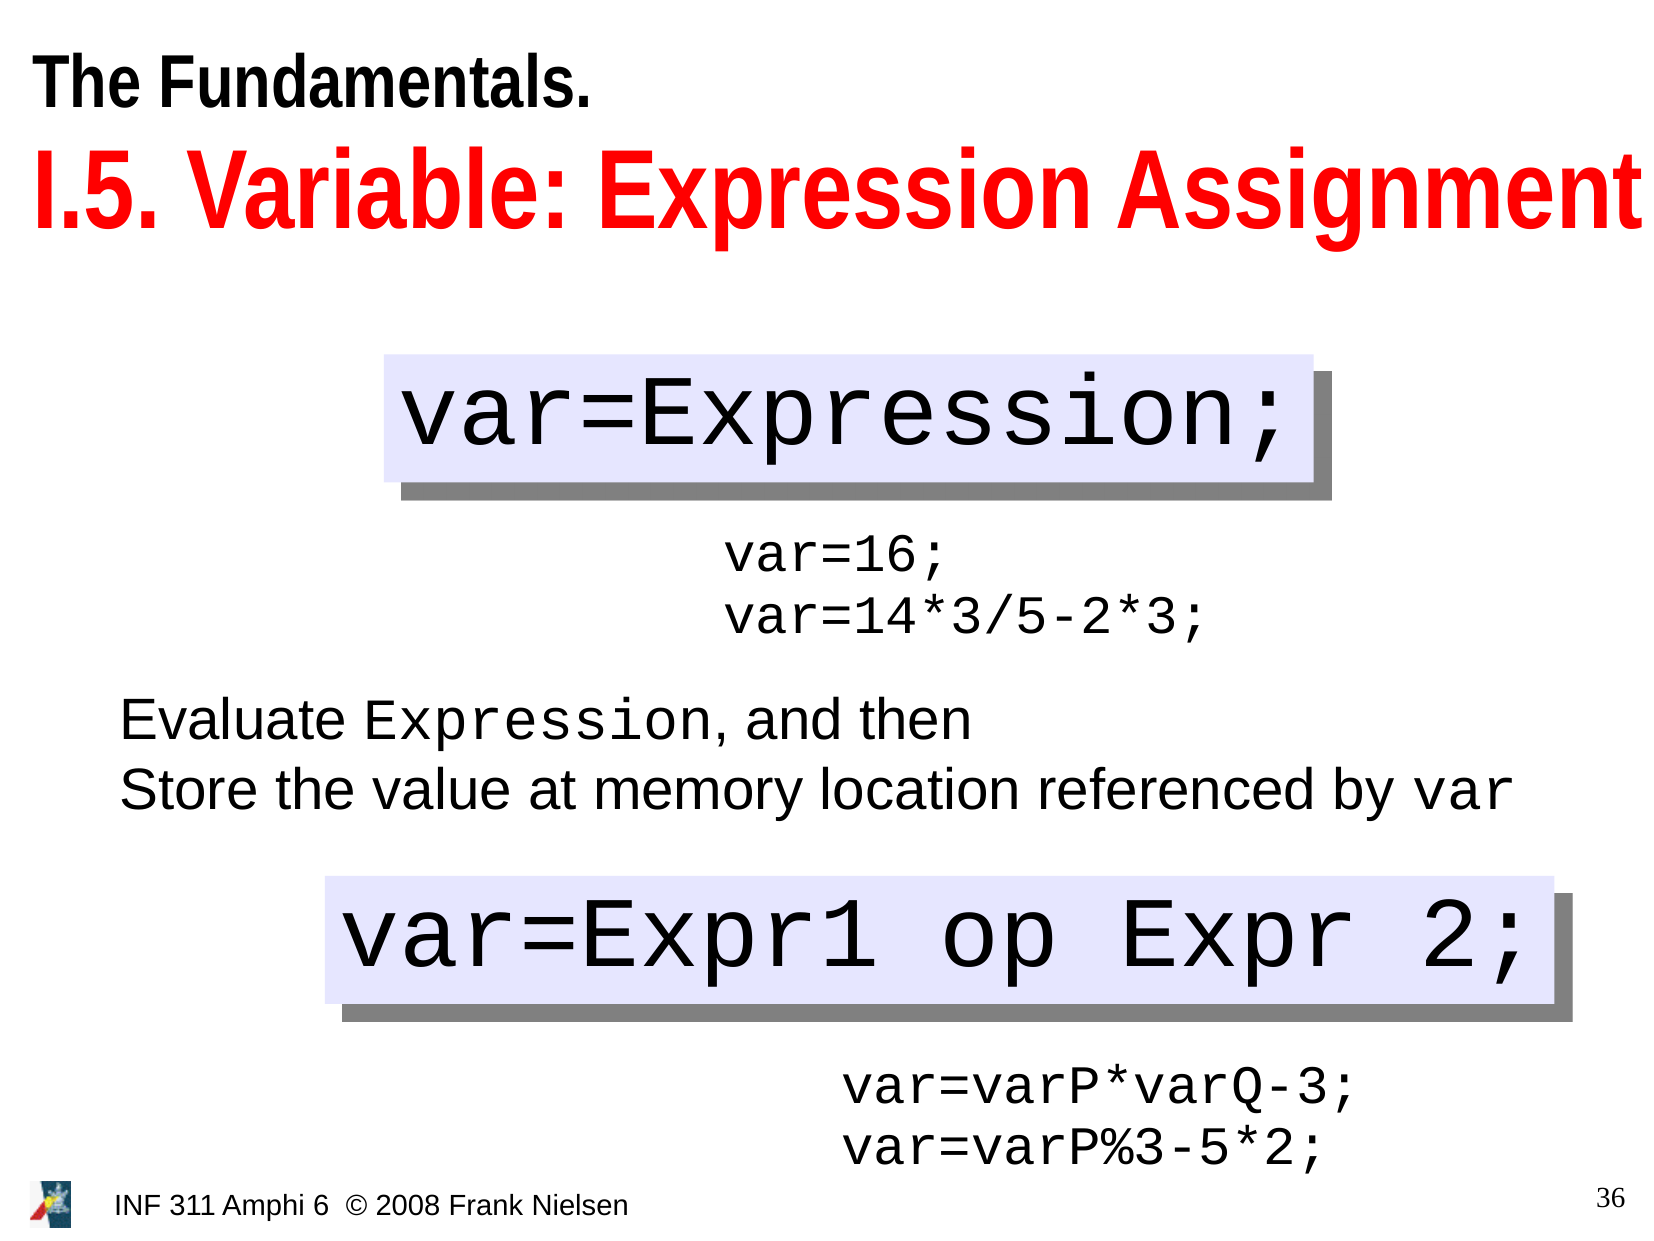

The Fundamentals.
I.5. Variable: Expression Assignment
var=Expression;
var=16;
var=14*3/5-2*3;
 Evaluate Expression, and then
 Store the value at memory location referenced by var
var=Expr1 op Expr 2;
var=varP*varQ-3;
var=varP%3-5*2;